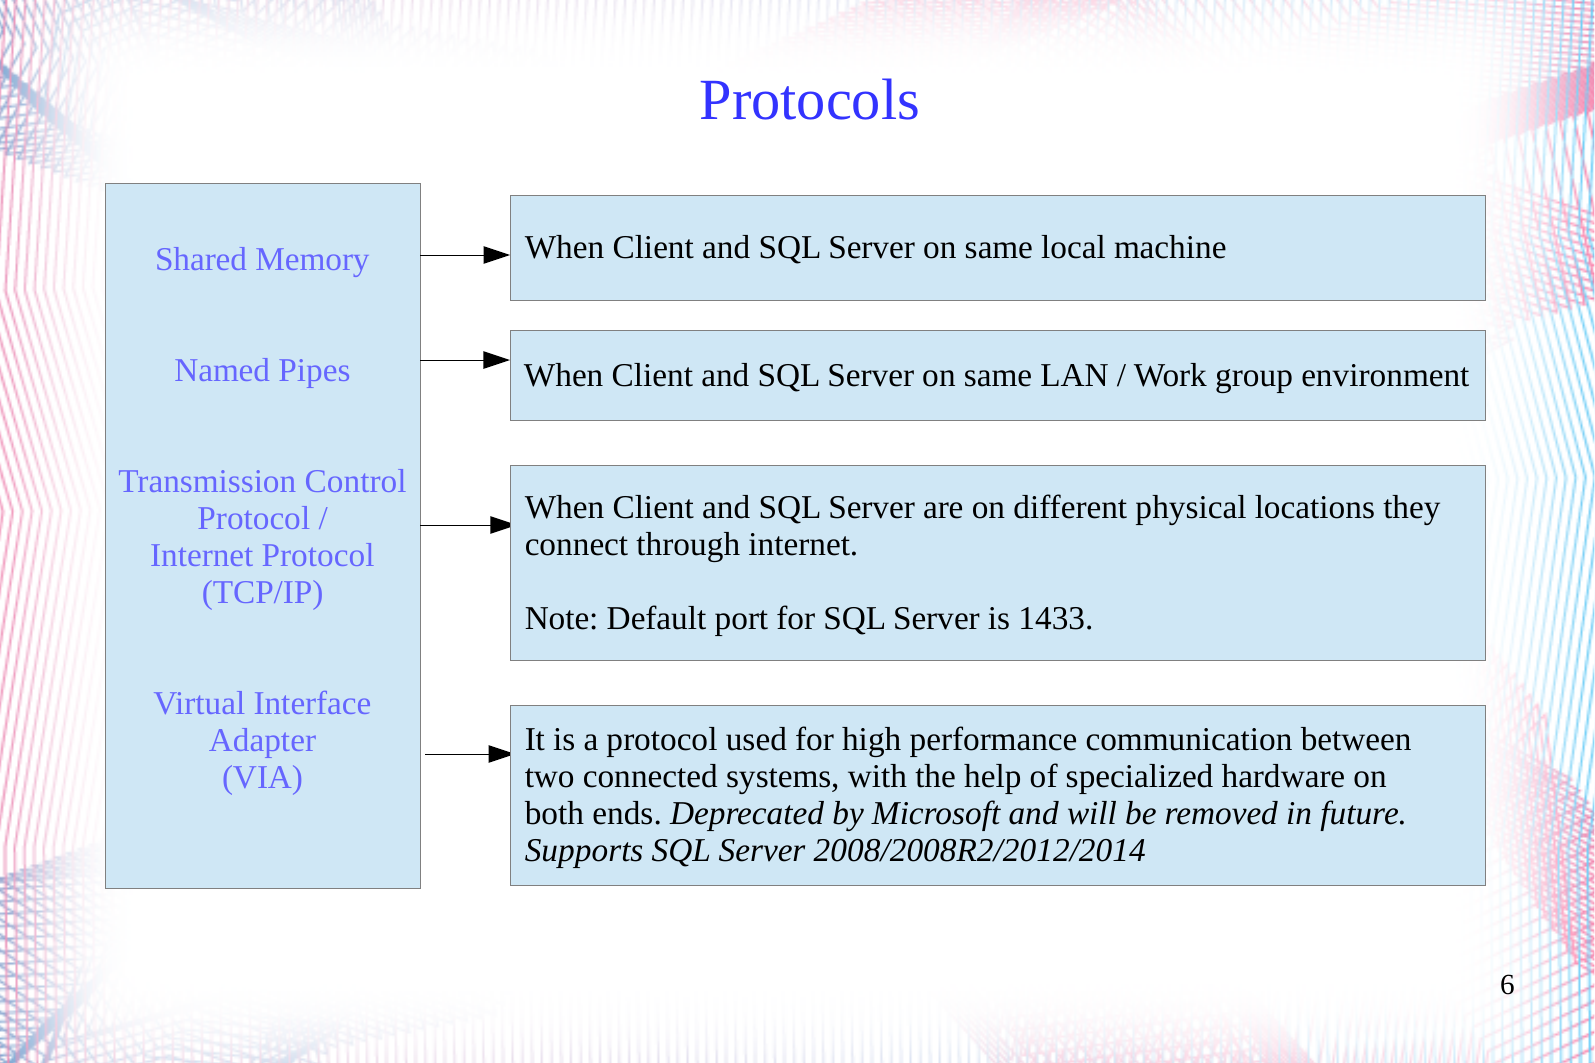

Protocols
Shared Memory
Named Pipes
Transmission Control
Protocol /
Internet Protocol
(TCP/IP)
Virtual Interface
Adapter
(VIA)
When Client and SQL Server on same local machine
When Client and SQL Server on same LAN / Work group environment
When Client and SQL Server are on different physical locations they
connect through internet.
Note: Default port for SQL Server is 1433.
It is a protocol used for high performance communication between
two connected systems, with the help of specialized hardware on
both ends. Deprecated by Microsoft and will be removed in future.
Supports SQL Server 2008/2008R2/2012/2014
6